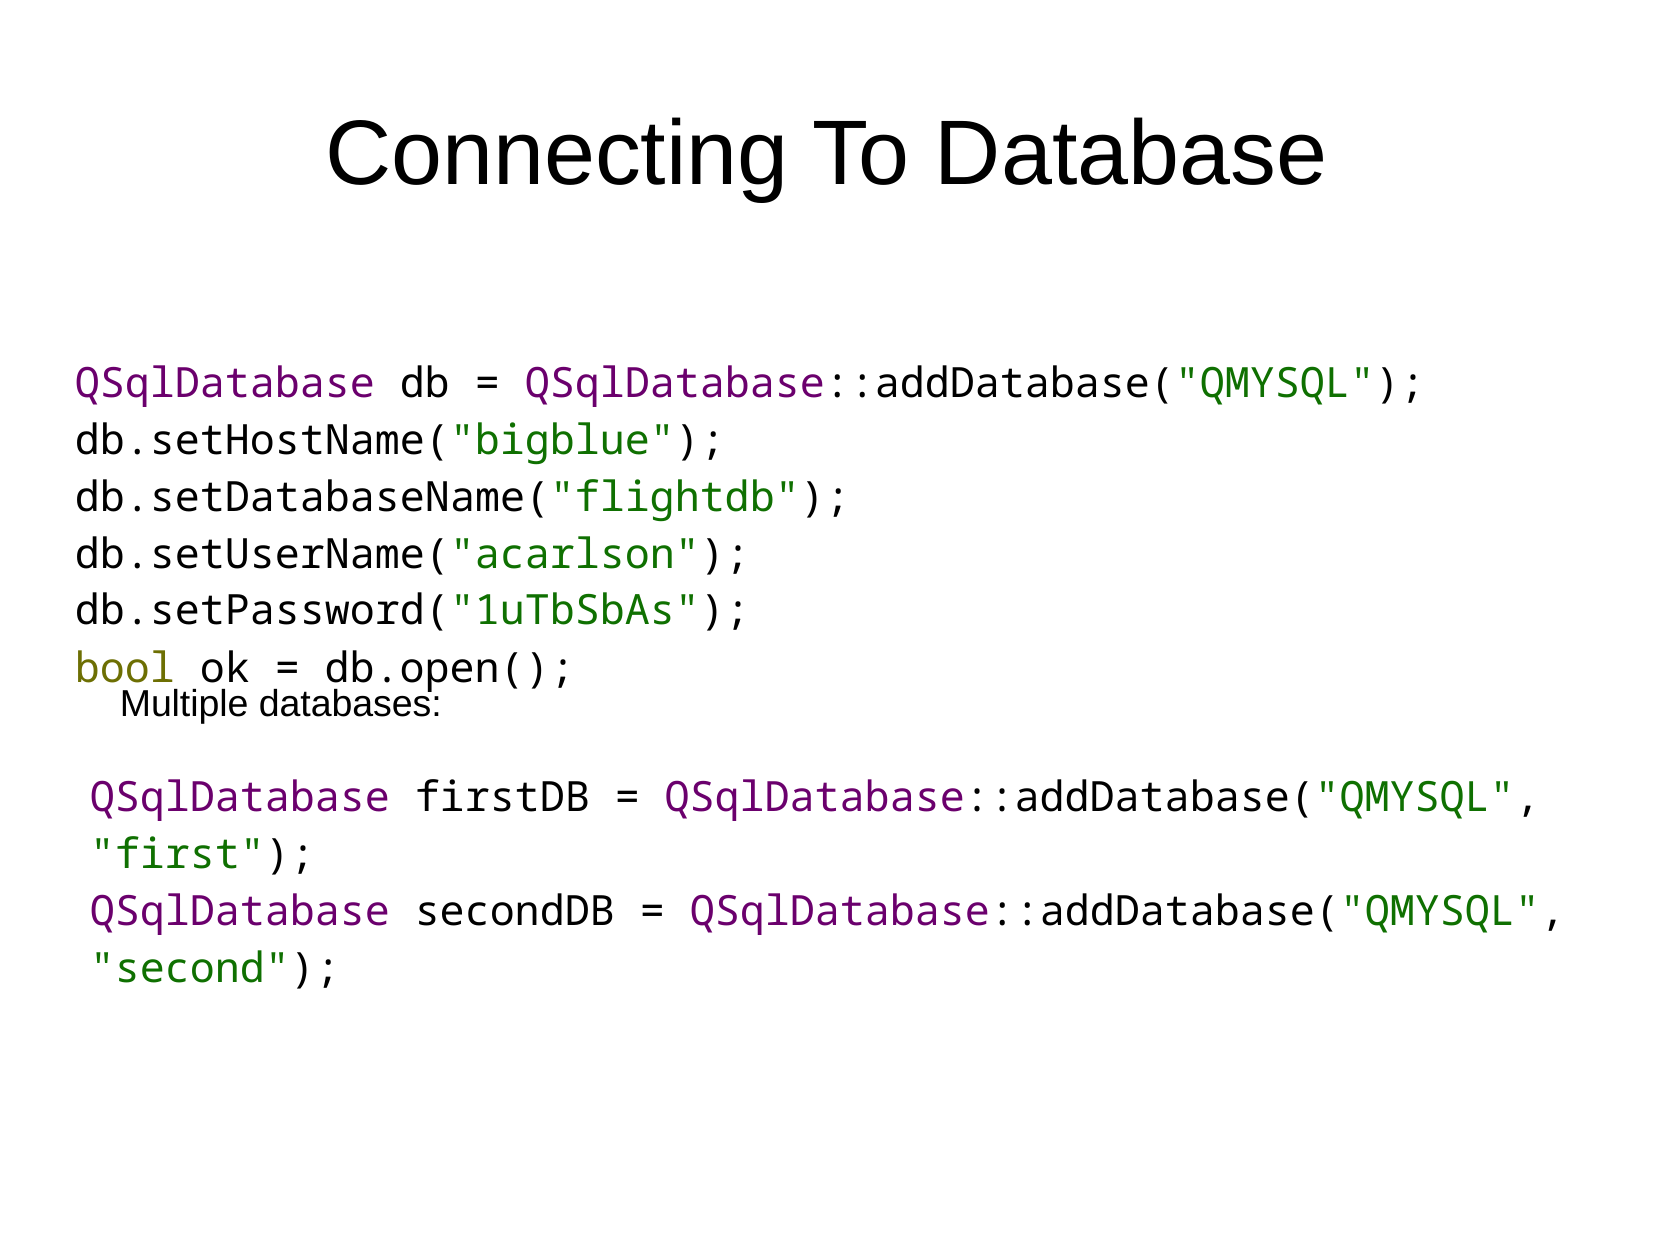

# Connecting To Database
QSqlDatabase db = QSqlDatabase::addDatabase("QMYSQL");
db.setHostName("bigblue");
db.setDatabaseName("flightdb");
db.setUserName("acarlson");
db.setPassword("1uTbSbAs");
bool ok = db.open();
Multiple databases:
QSqlDatabase firstDB = QSqlDatabase::addDatabase("QMYSQL", "first");
QSqlDatabase secondDB = QSqlDatabase::addDatabase("QMYSQL", "second");